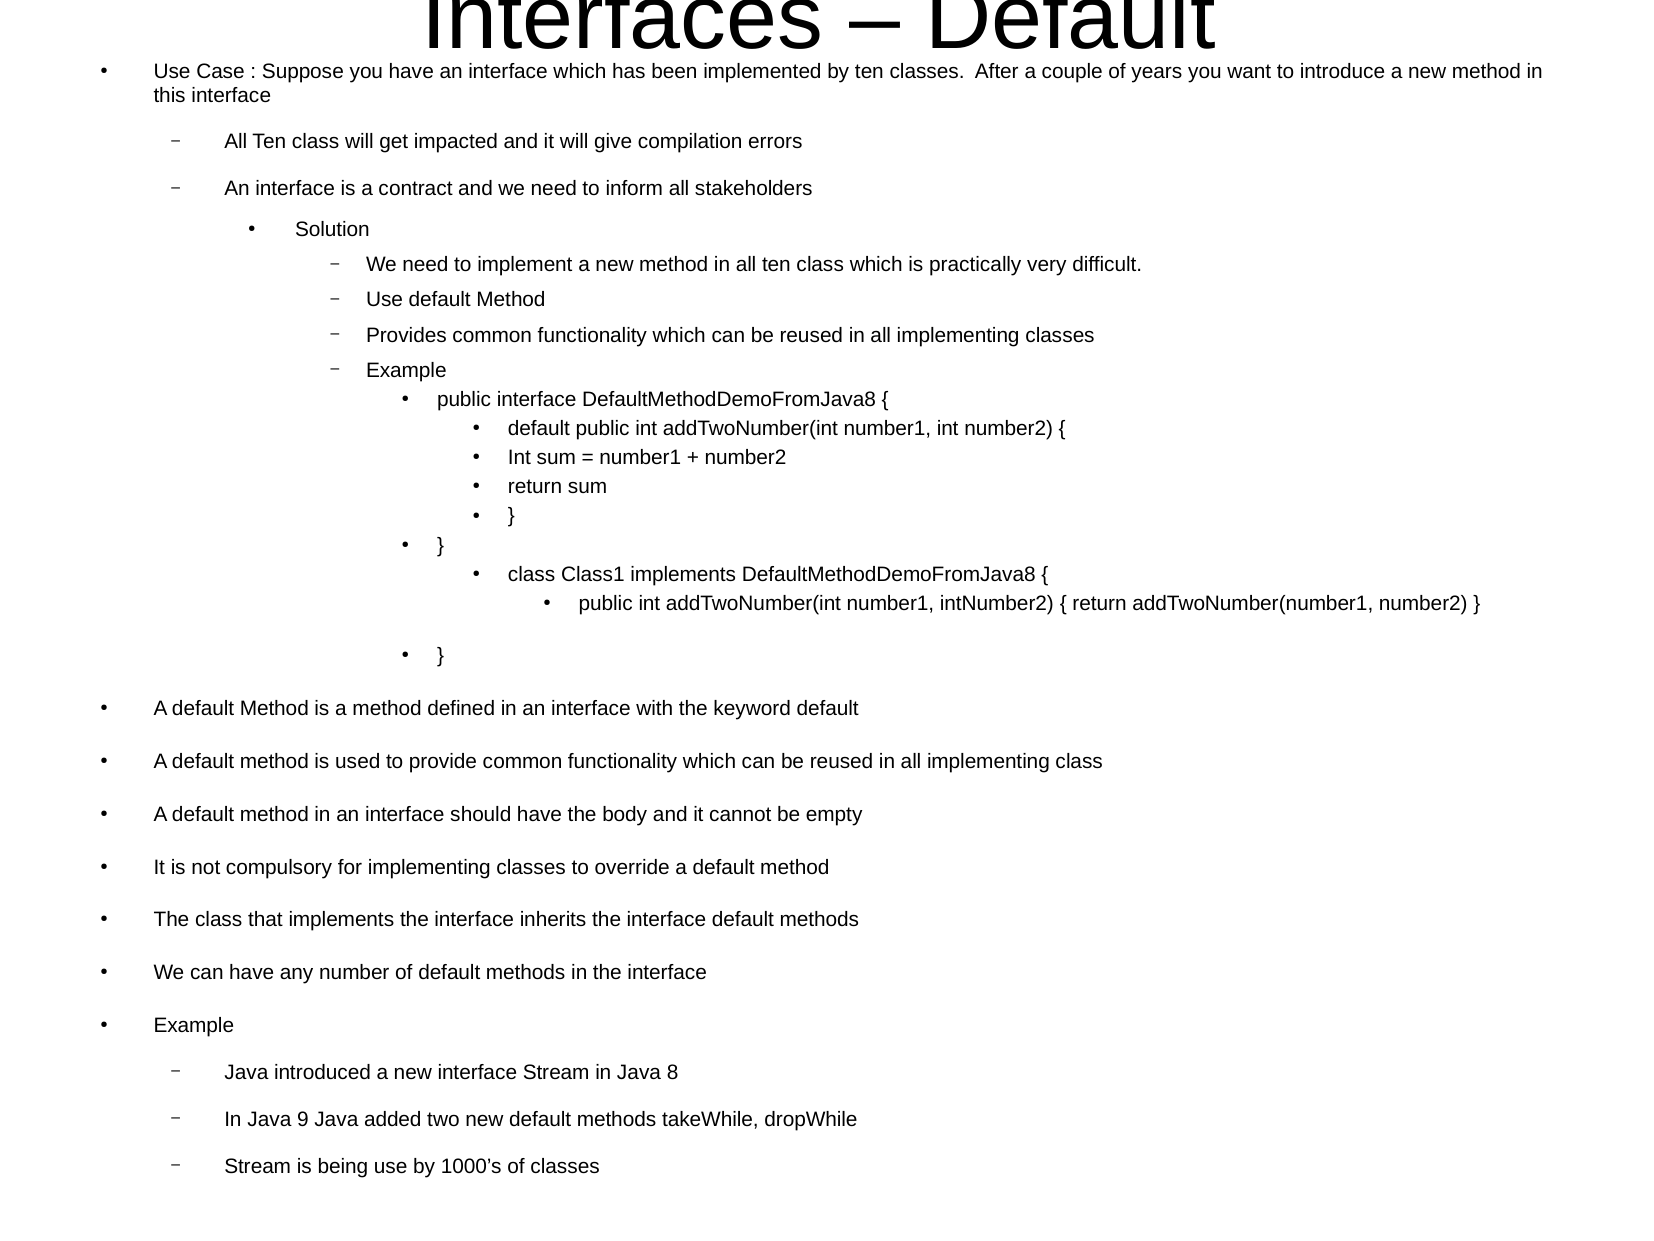

# Interfaces – Default
Use Case : Suppose you have an interface which has been implemented by ten classes. After a couple of years you want to introduce a new method in this interface
All Ten class will get impacted and it will give compilation errors
An interface is a contract and we need to inform all stakeholders
Solution
We need to implement a new method in all ten class which is practically very difficult.
Use default Method
Provides common functionality which can be reused in all implementing classes
Example
public interface DefaultMethodDemoFromJava8 {
default public int addTwoNumber(int number1, int number2) {
Int sum = number1 + number2
return sum
}
}
class Class1 implements DefaultMethodDemoFromJava8 {
public int addTwoNumber(int number1, intNumber2) { return addTwoNumber(number1, number2) }
}
A default Method is a method defined in an interface with the keyword default
A default method is used to provide common functionality which can be reused in all implementing class
A default method in an interface should have the body and it cannot be empty
It is not compulsory for implementing classes to override a default method
The class that implements the interface inherits the interface default methods
We can have any number of default methods in the interface
Example
Java introduced a new interface Stream in Java 8
In Java 9 Java added two new default methods takeWhile, dropWhile
Stream is being use by 1000’s of classes